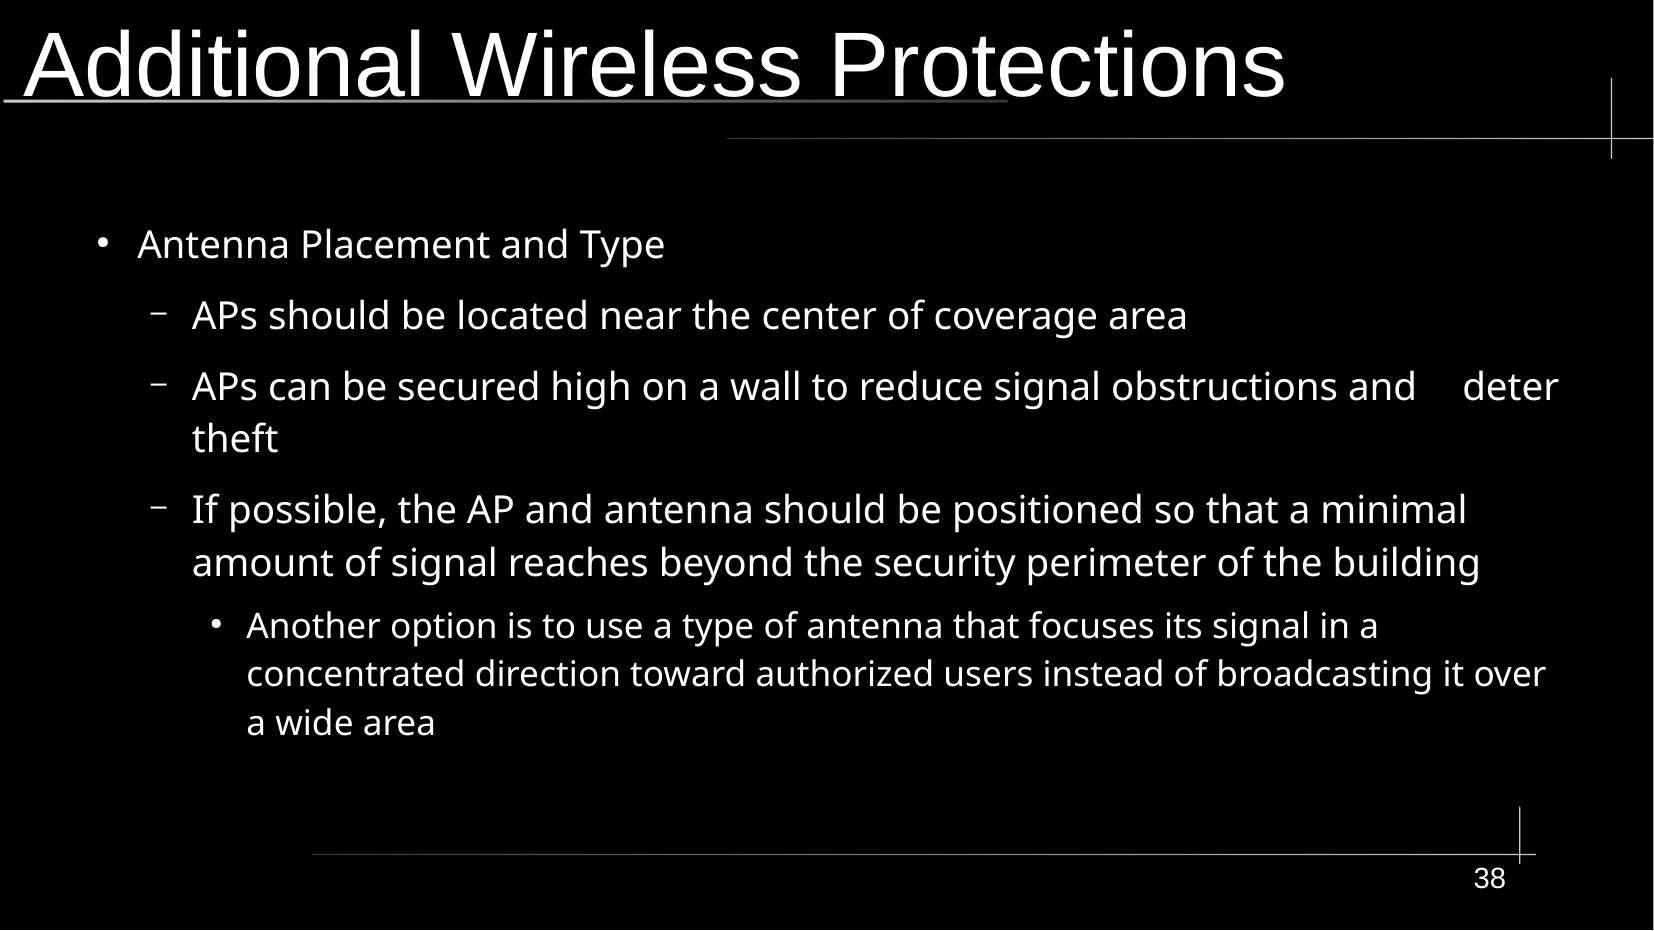

# Additional Wireless Protections
Antenna Placement and Type
APs should be located near the center of coverage area
APs can be secured high on a wall to reduce signal obstructions and 	deter theft
If possible, the AP and antenna should be positioned so that a minimal amount of signal reaches beyond the security perimeter of the building
Another option is to use a type of antenna that focuses its signal in a concentrated direction toward authorized users instead of broadcasting it over a wide area
38